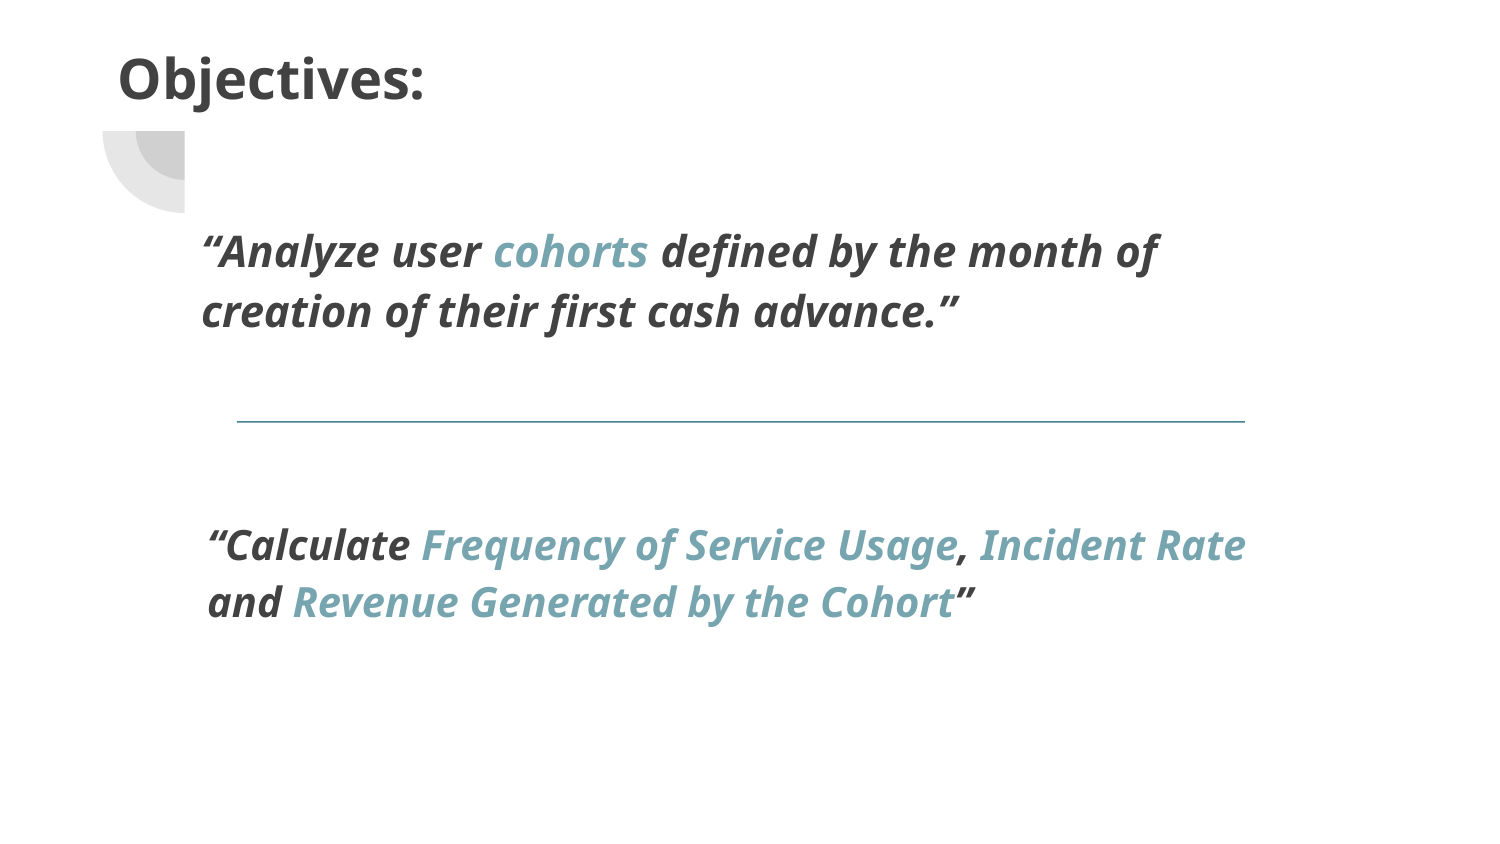

# Objectives:
“Analyze user cohorts defined by the month of creation of their first cash advance.”
“Calculate Frequency of Service Usage, Incident Rate and Revenue Generated by the Cohort”